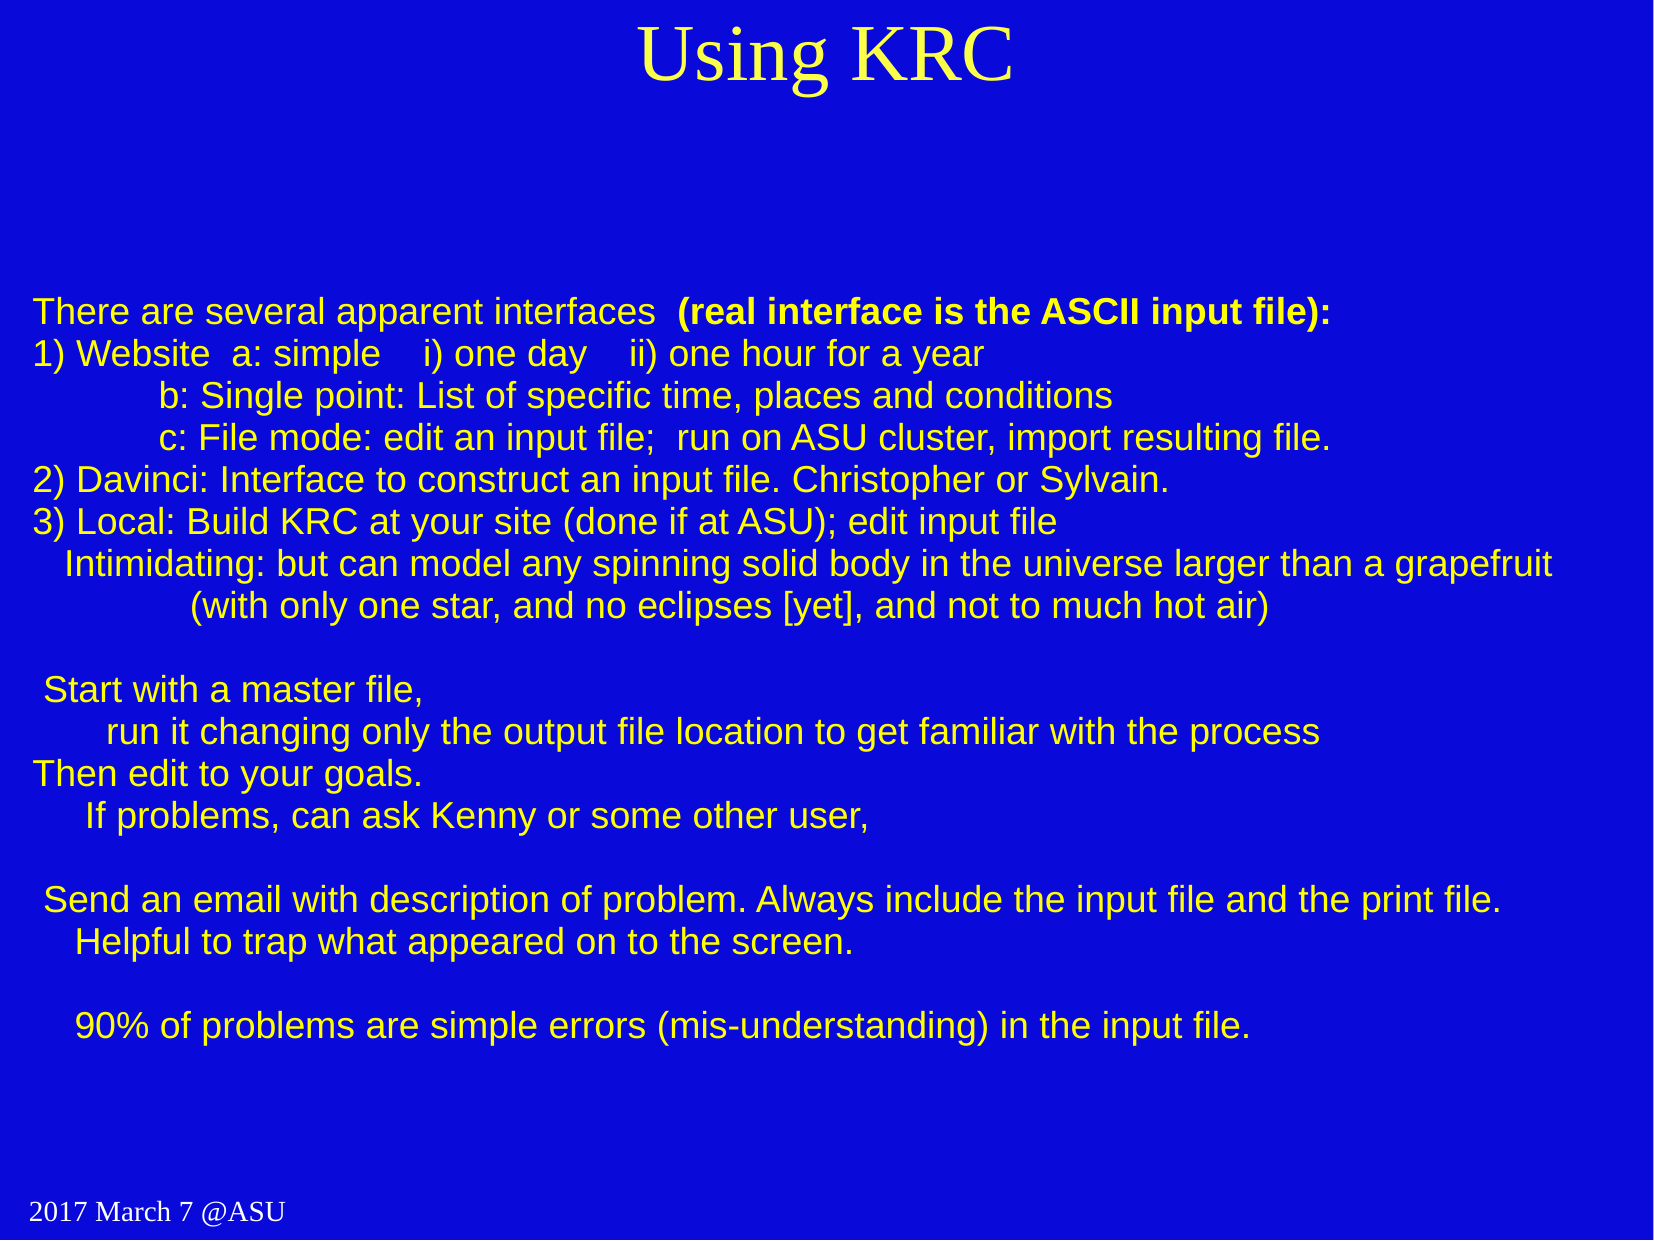

# Using KRC
There are several apparent interfaces (real interface is the ASCII input file):
1) Website a: simple i) one day ii) one hour for a year
 b: Single point: List of specific time, places and conditions
 c: File mode: edit an input file; run on ASU cluster, import resulting file.
2) Davinci: Interface to construct an input file. Christopher or Sylvain.
3) Local: Build KRC at your site (done if at ASU); edit input file
 Intimidating: but can model any spinning solid body in the universe larger than a grapefruit
 (with only one star, and no eclipses [yet], and not to much hot air)
 Start with a master file,
 run it changing only the output file location to get familiar with the process
Then edit to your goals.
 If problems, can ask Kenny or some other user,
 Send an email with description of problem. Always include the input file and the print file.
 Helpful to trap what appeared on to the screen.
 90% of problems are simple errors (mis-understanding) in the input file.